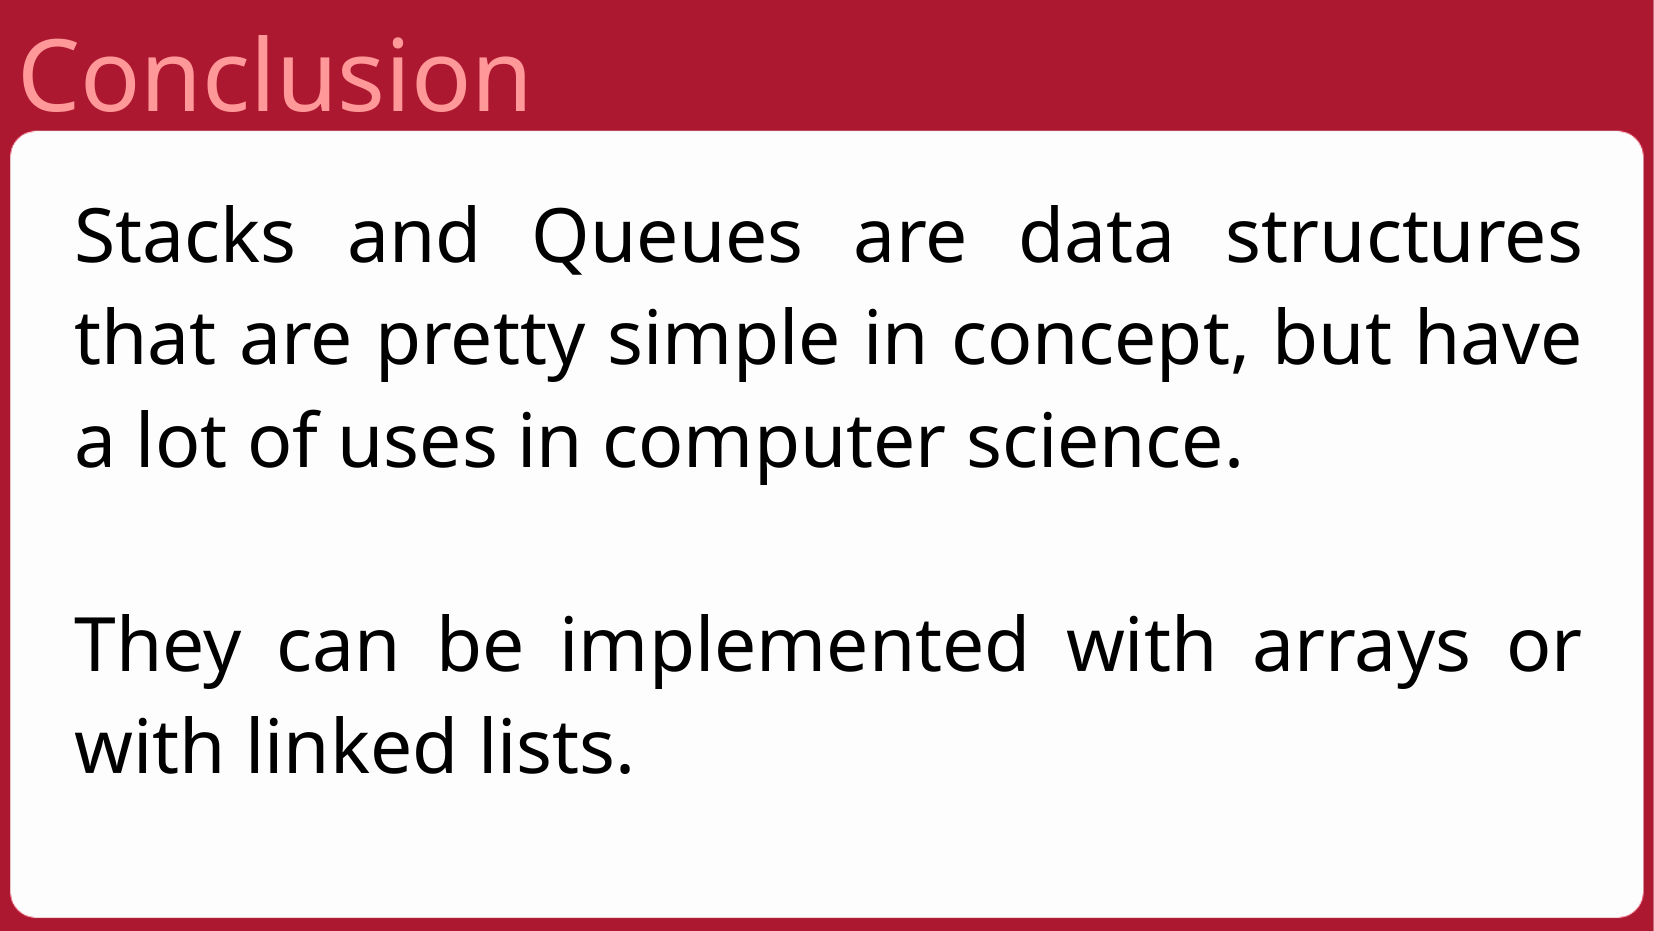

# Conclusion
Stacks and Queues are data structures that are pretty simple in concept, but have a lot of uses in computer science.
They can be implemented with arrays or with linked lists.